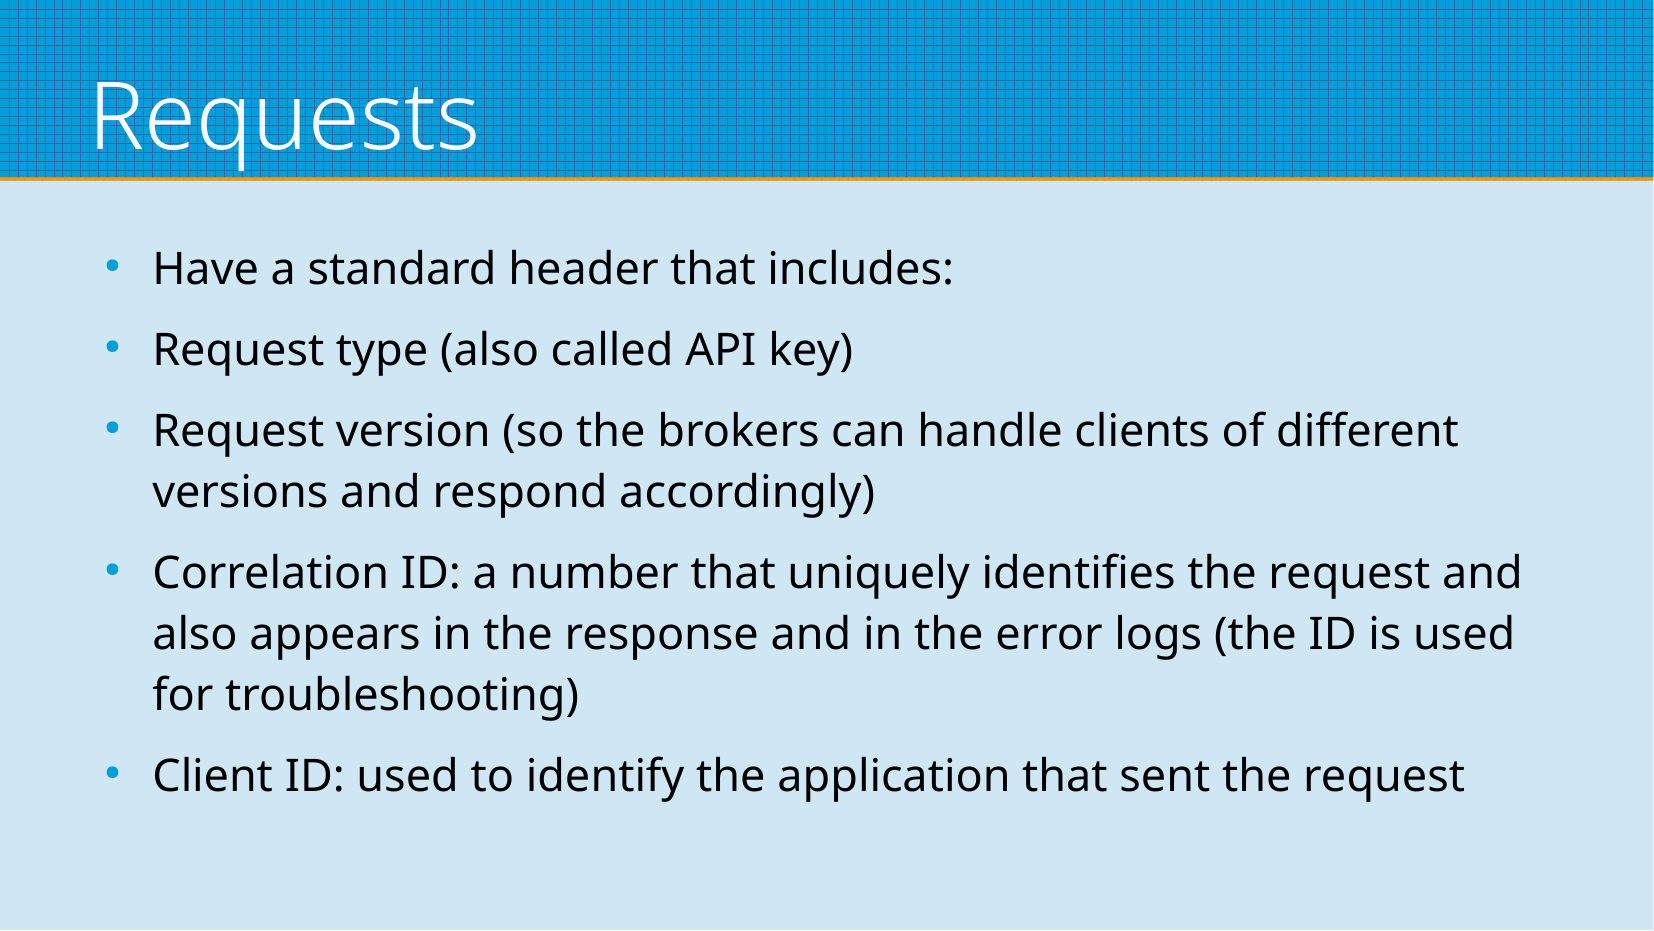

# Requests
Have a standard header that includes:
Request type (also called API key)
Request version (so the brokers can handle clients of different versions and respond accordingly)
Correlation ID: a number that uniquely identifies the request and also appears in the response and in the error logs (the ID is used for troubleshooting)
Client ID: used to identify the application that sent the request